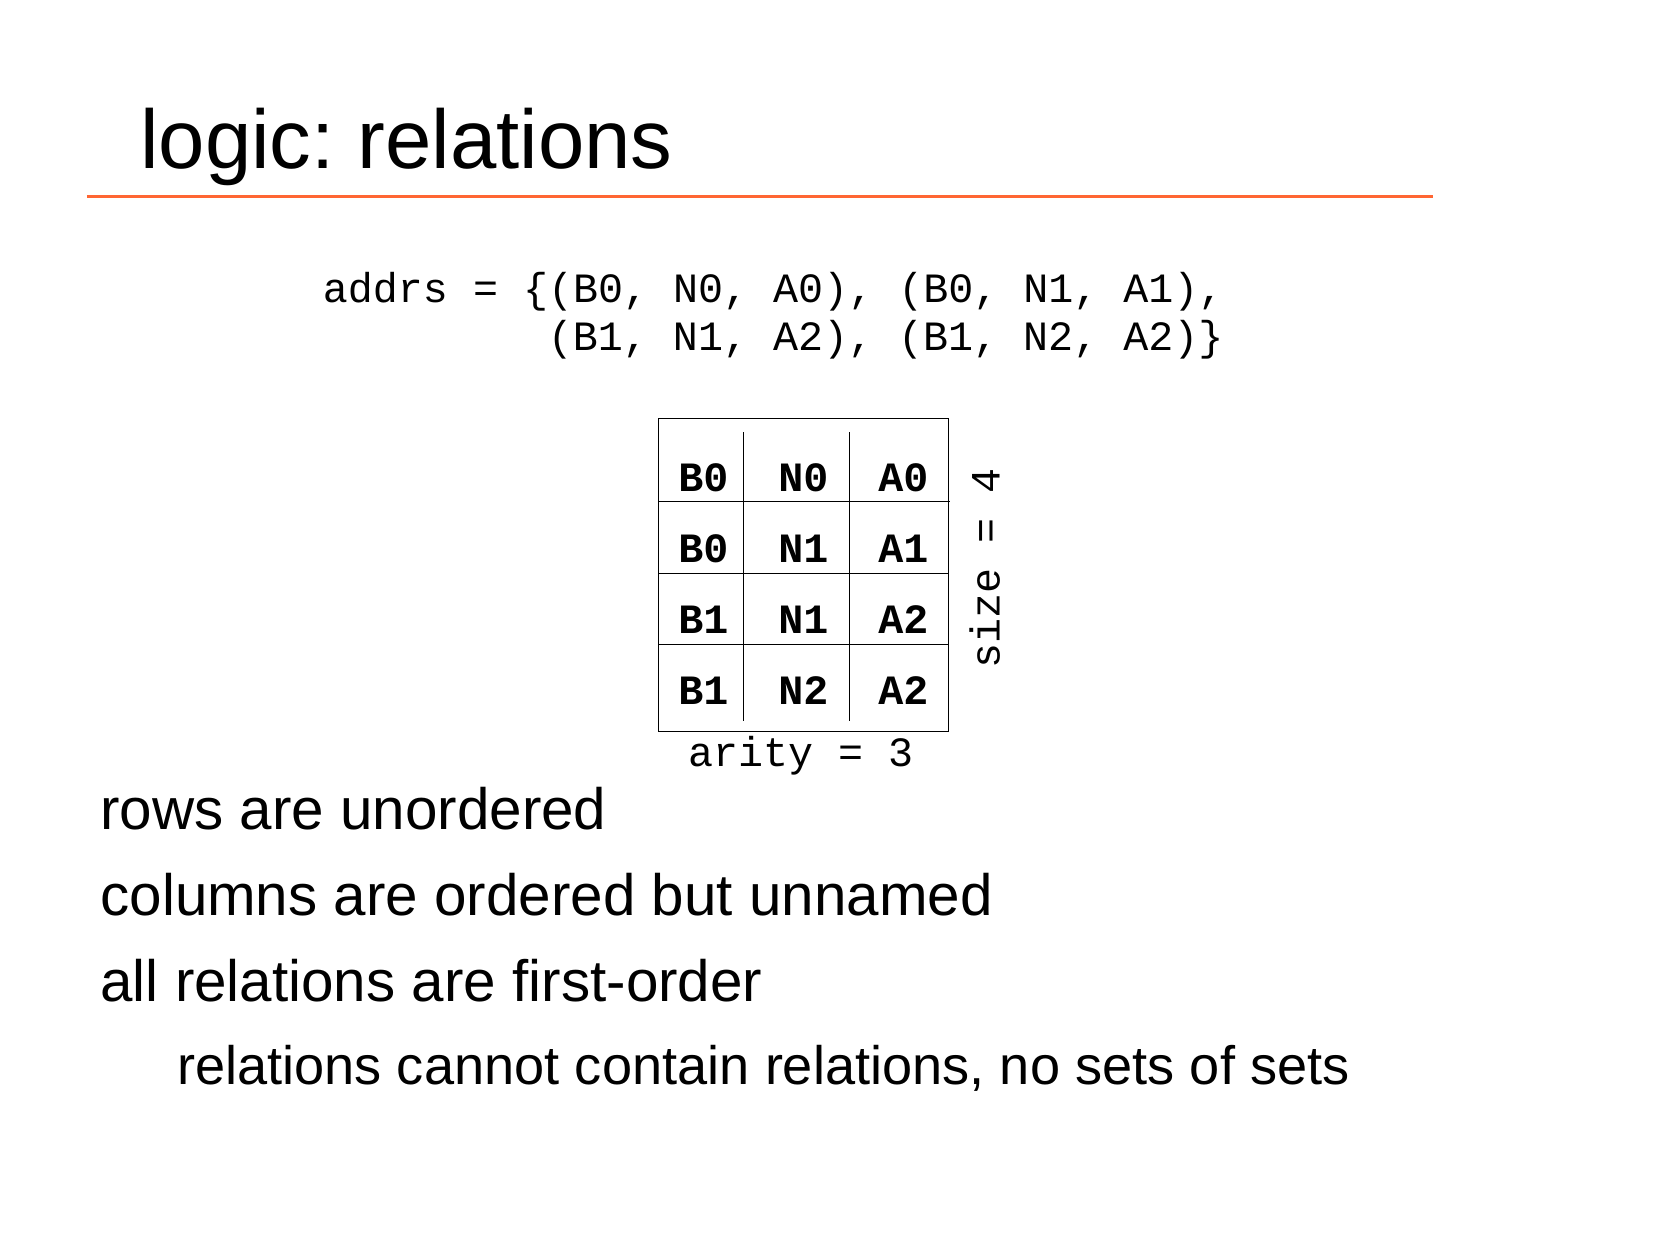

# logic: relations
addrs = {(B0, N0, A0), (B0, N1, A1),
 (B1, N1, A2), (B1, N2, A2)}
rows are unordered
columns are ordered but unnamed
all relations are first-order
relations cannot contain relations, no sets of sets
B0 N0 A0
B0 N1 A1
B1 N1 A2
B1 N2 A2
size = 4
arity = 3